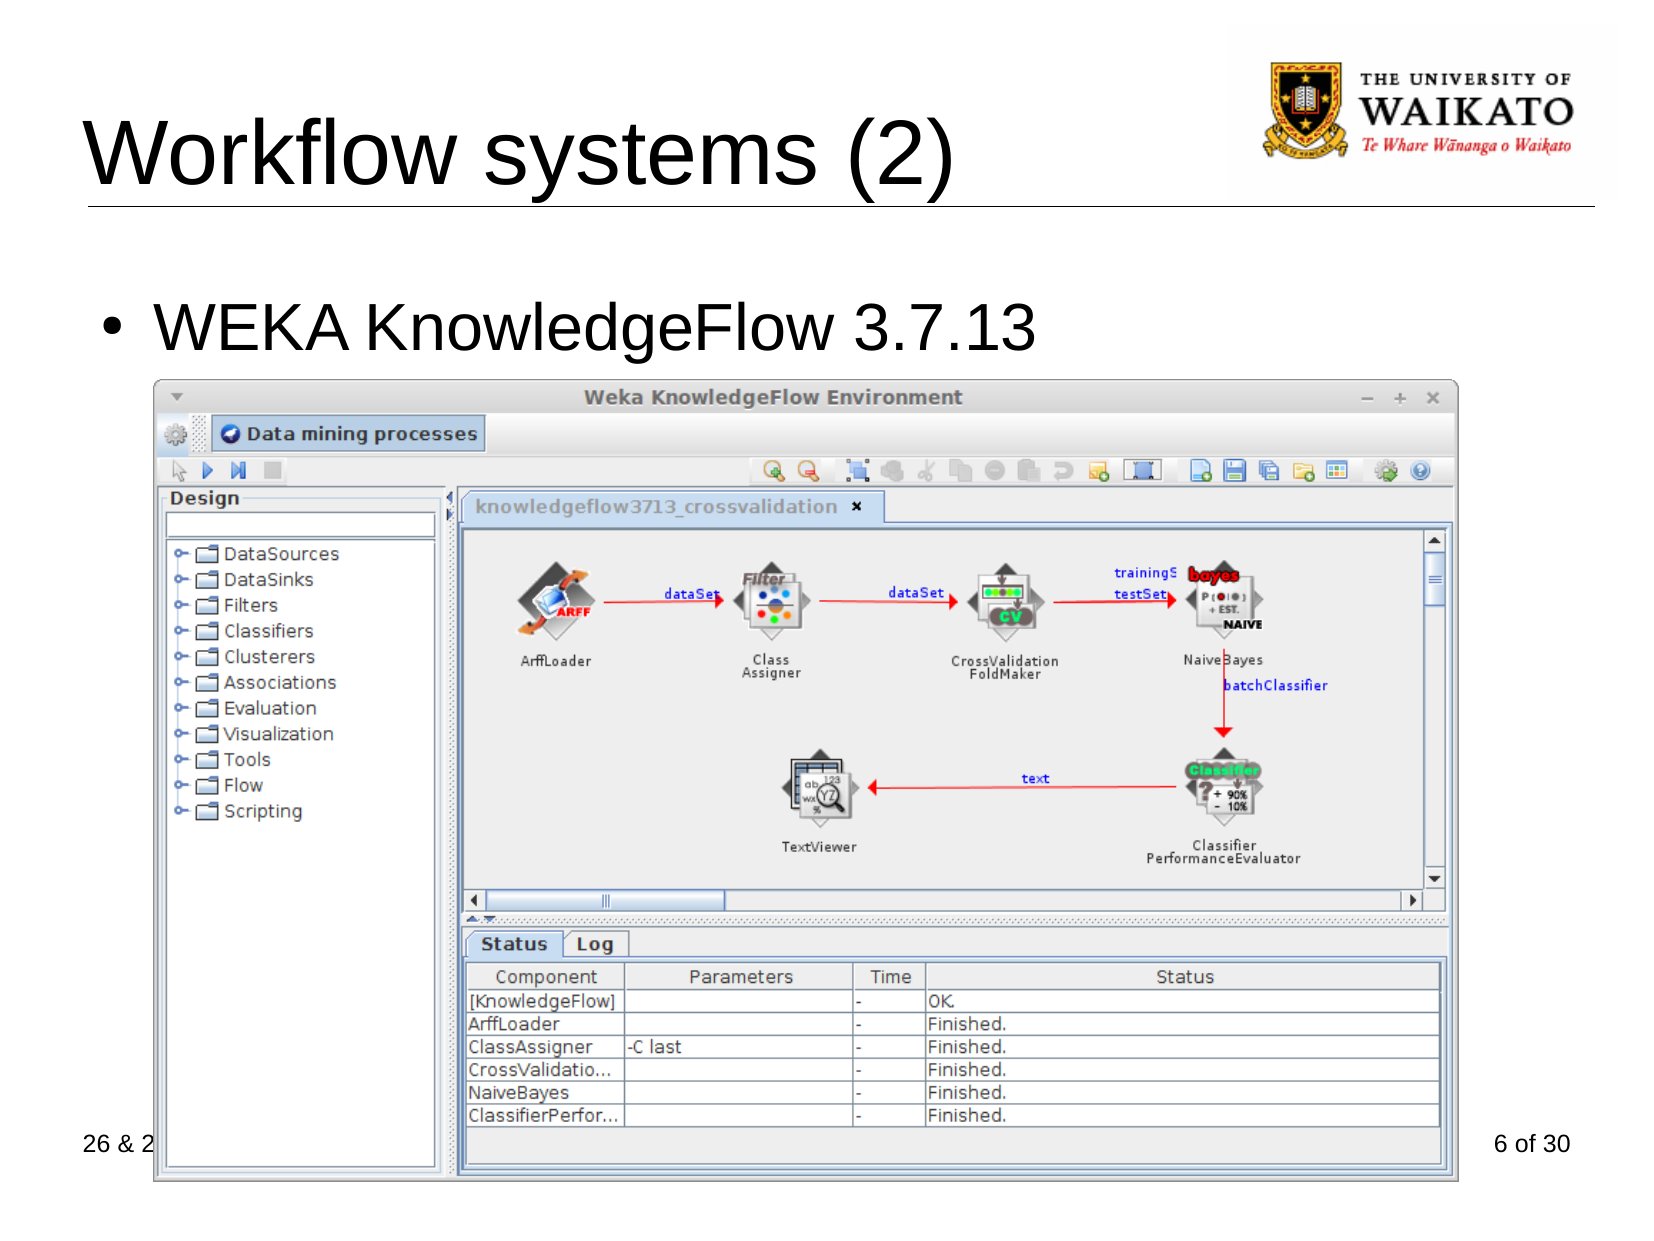

# Workflow systems (2)
WEKA KnowledgeFlow 3.7.13
26 & 27 Nov 2015
Peter Reutemann
6